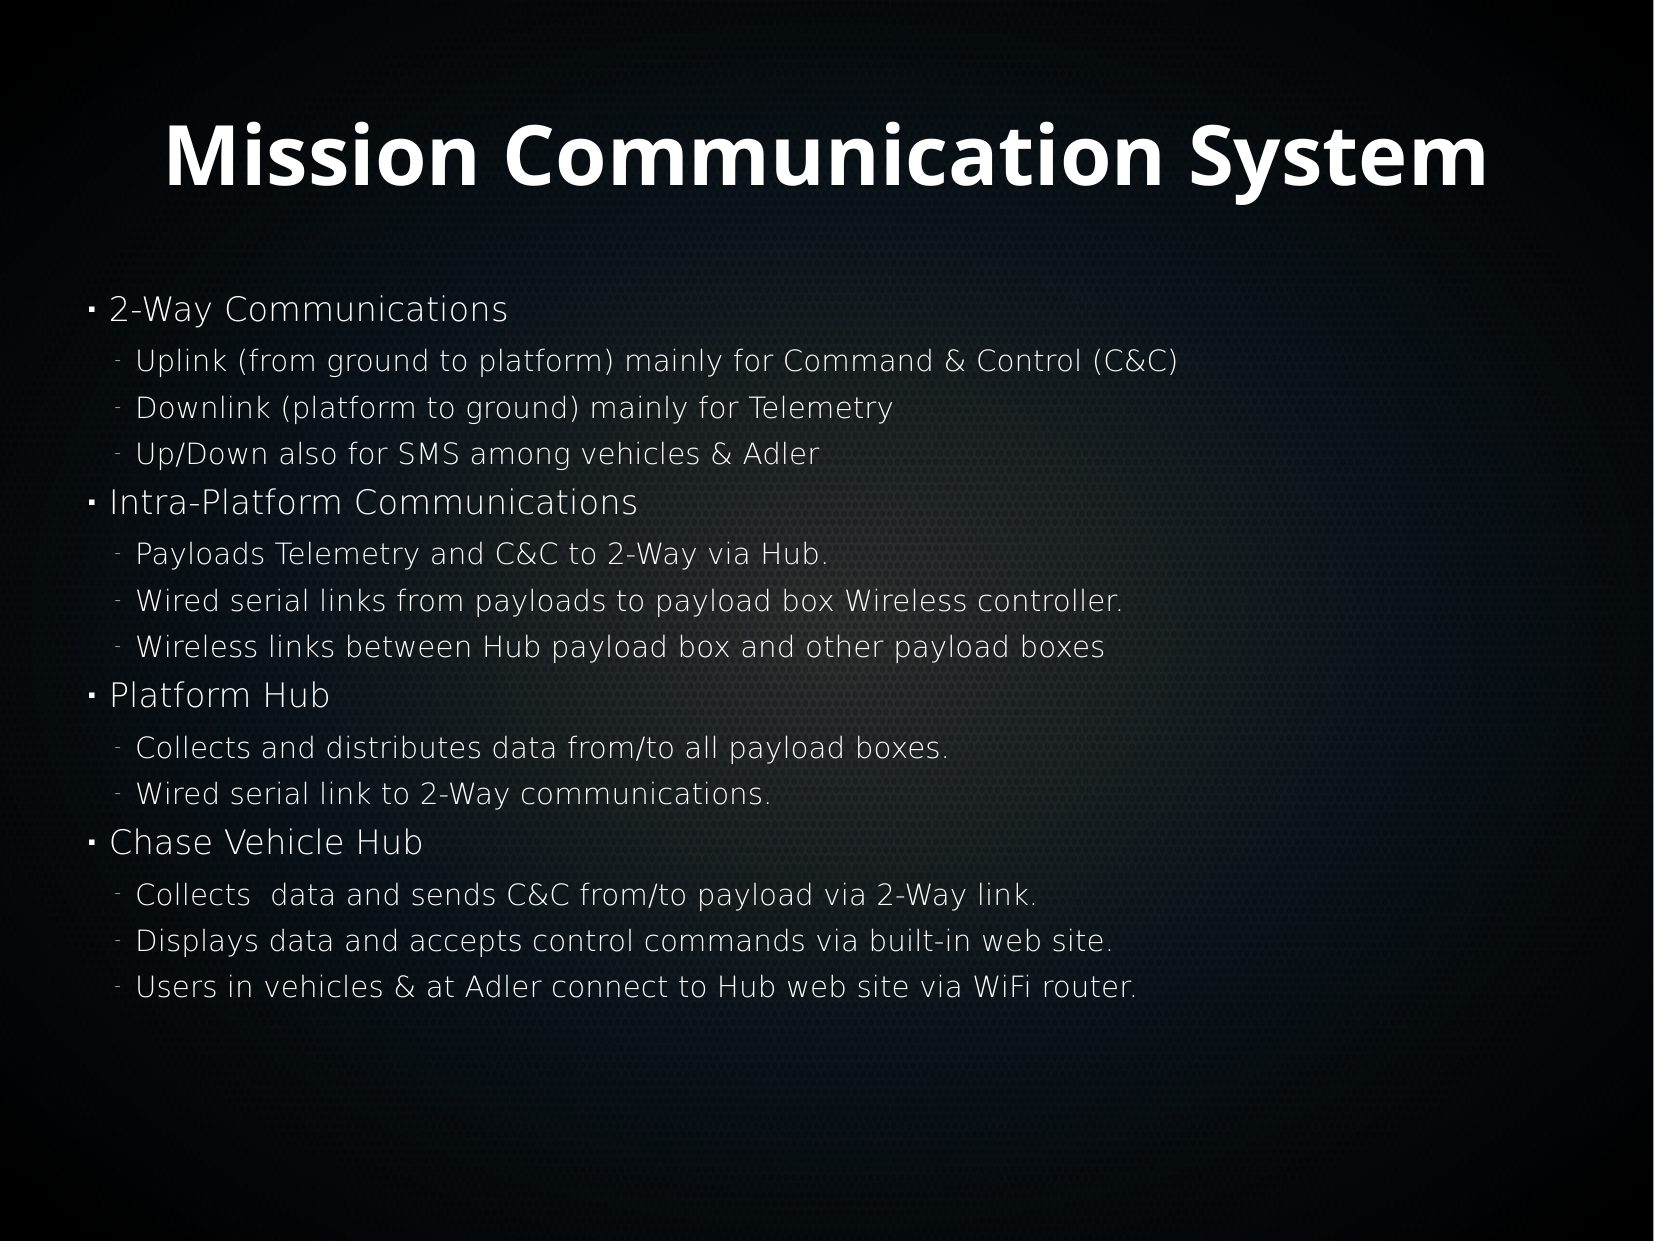

# Mission Communication System
2-Way Communications
Uplink (from ground to platform) mainly for Command & Control (C&C)
Downlink (platform to ground) mainly for Telemetry
Up/Down also for SMS among vehicles & Adler
Intra-Platform Communications
Payloads Telemetry and C&C to 2-Way via Hub.
Wired serial links from payloads to payload box Wireless controller.
Wireless links between Hub payload box and other payload boxes
Platform Hub
Collects and distributes data from/to all payload boxes.
Wired serial link to 2-Way communications.
Chase Vehicle Hub
Collects data and sends C&C from/to payload via 2-Way link.
Displays data and accepts control commands via built-in web site.
Users in vehicles & at Adler connect to Hub web site via WiFi router.